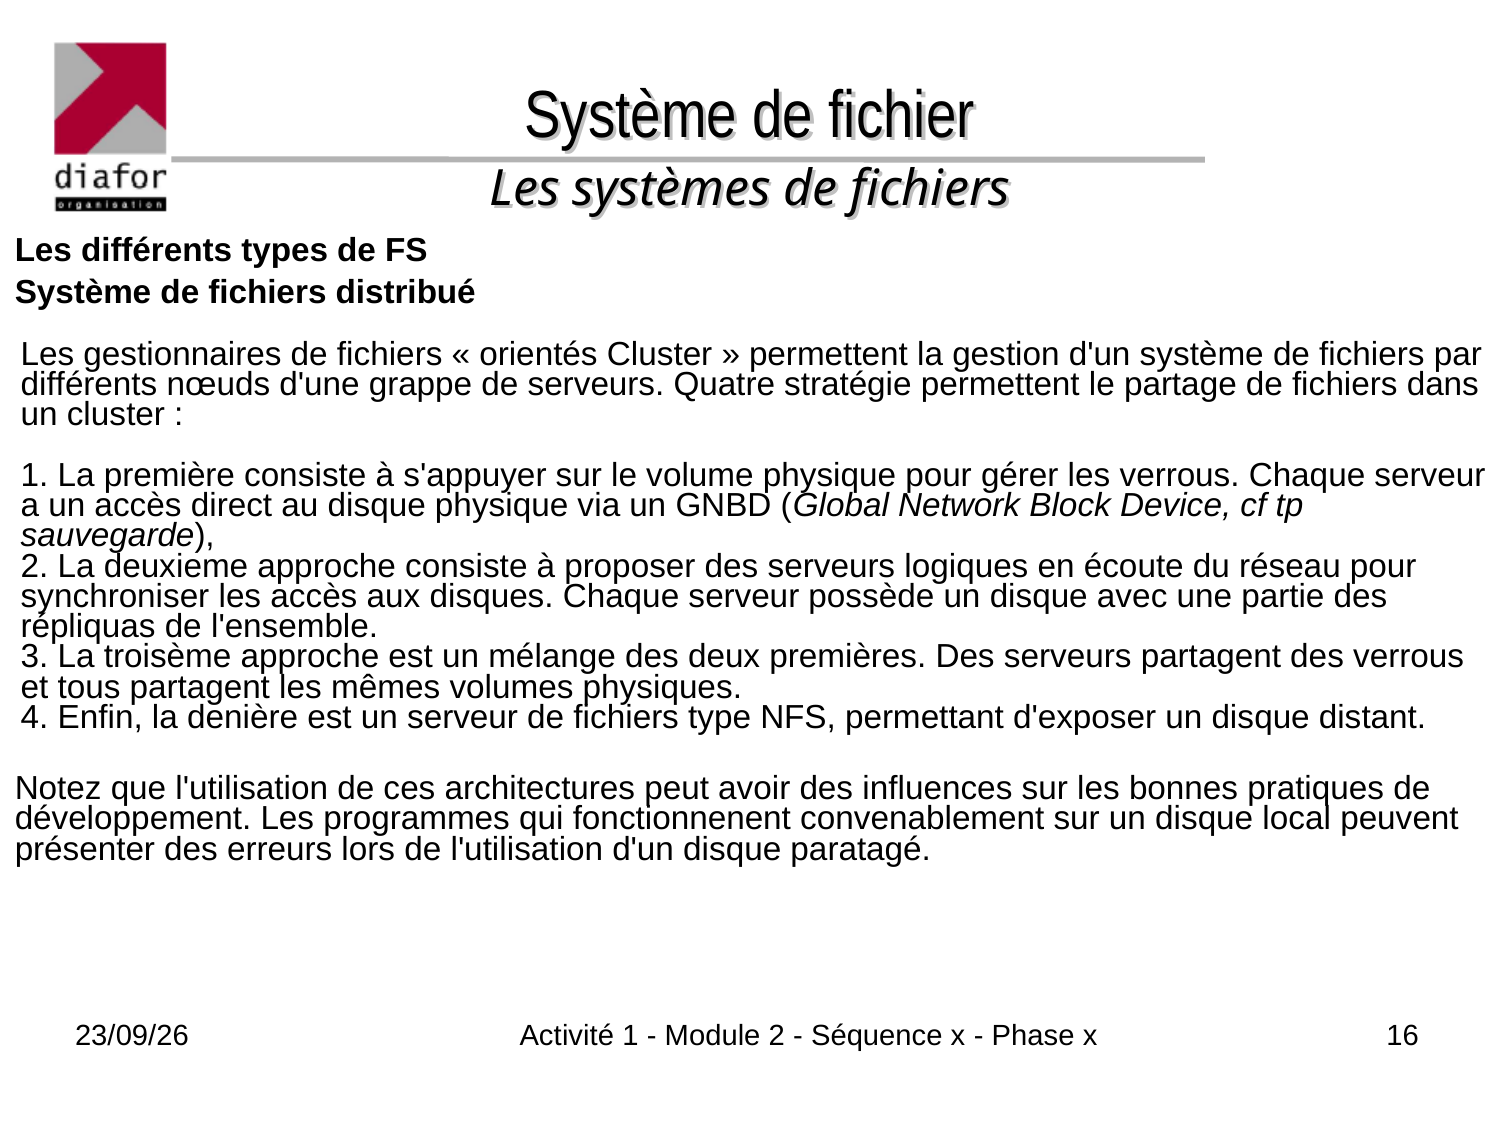

# Système de fichier Les systèmes de fichiers
Les différents types de FS
Système de fichiers distribué
Les gestionnaires de fichiers « orientés Cluster » permettent la gestion d'un système de fichiers par différents nœuds d'une grappe de serveurs. Quatre stratégie permettent le partage de fichiers dans un cluster :
 La première consiste à s'appuyer sur le volume physique pour gérer les verrous. Chaque serveur a un accès direct au disque physique via un GNBD (Global Network Block Device, cf tp sauvegarde),
 La deuxieme approche consiste à proposer des serveurs logiques en écoute du réseau pour synchroniser les accès aux disques. Chaque serveur possède un disque avec une partie des répliquas de l'ensemble.
 La troisème approche est un mélange des deux premières. Des serveurs partagent des verrous et tous partagent les mêmes volumes physiques.
 Enfin, la denière est un serveur de fichiers type NFS, permettant d'exposer un disque distant.
Notez que l'utilisation de ces architectures peut avoir des influences sur les bonnes pratiques de développement. Les programmes qui fonctionnenent convenablement sur un disque local peuvent présenter des erreurs lors de l'utilisation d'un disque paratagé.
Activité 1 - Module 2 - Séquence x - Phase x
16